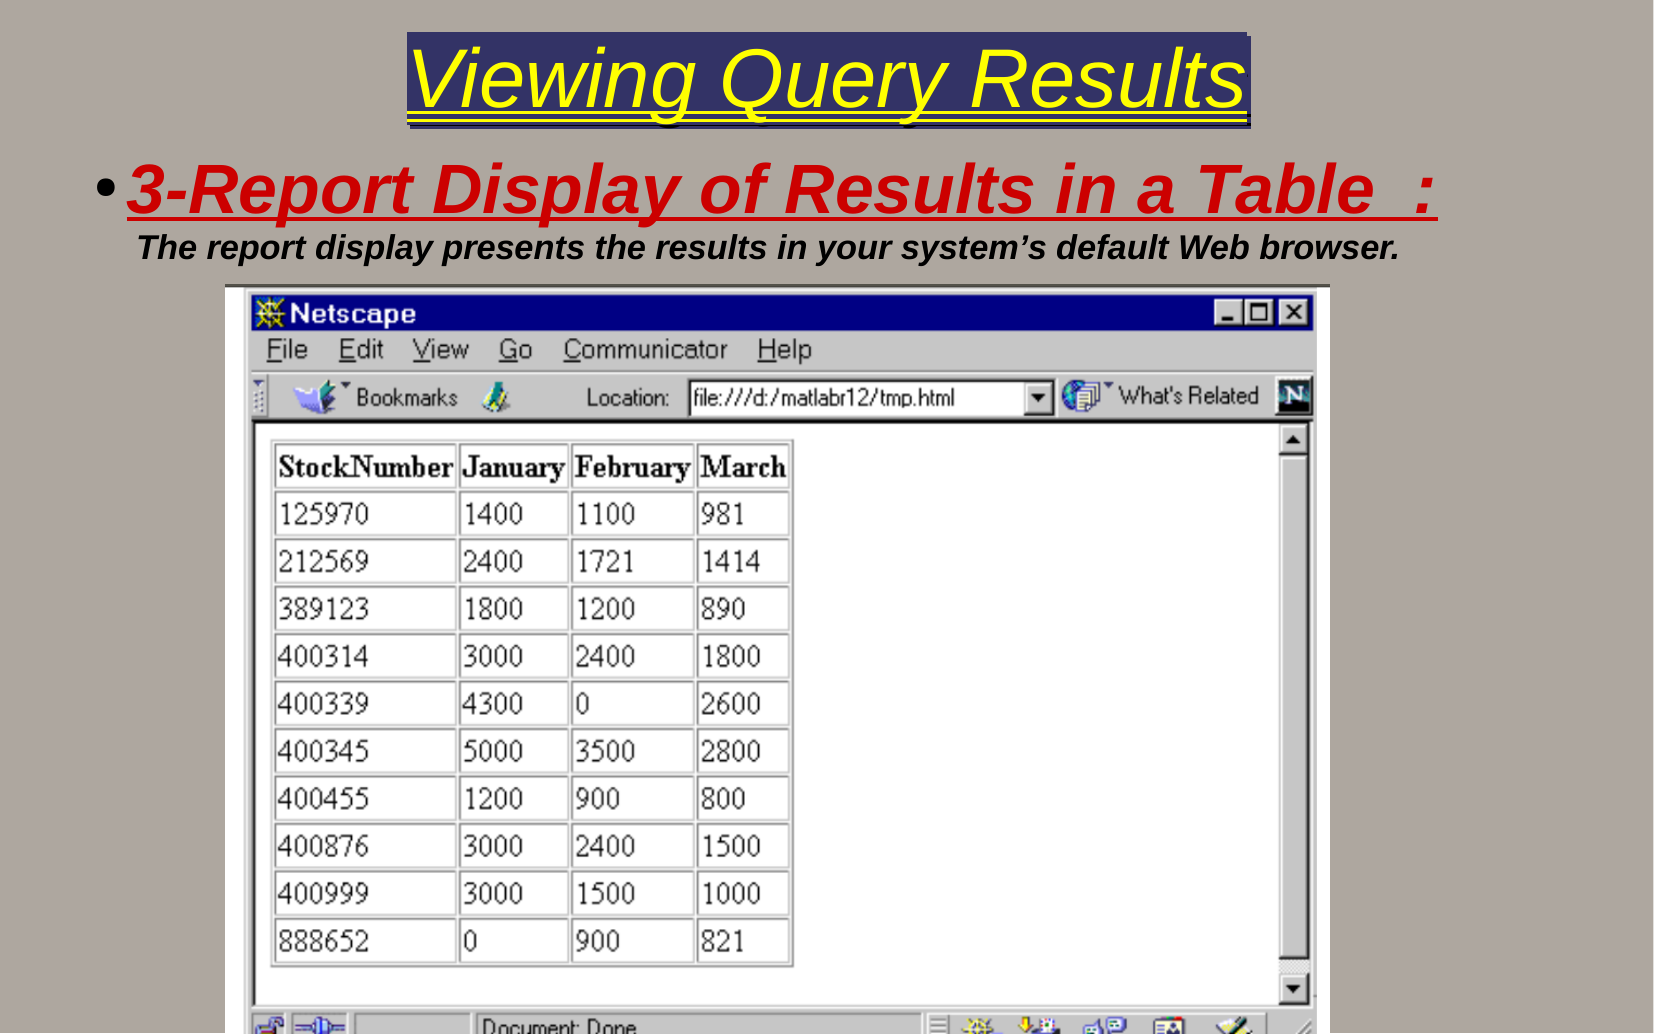

Viewing Query Results
# 3-Report Display of Results in a Table : The report display presents the results in your system’s default Web browser.